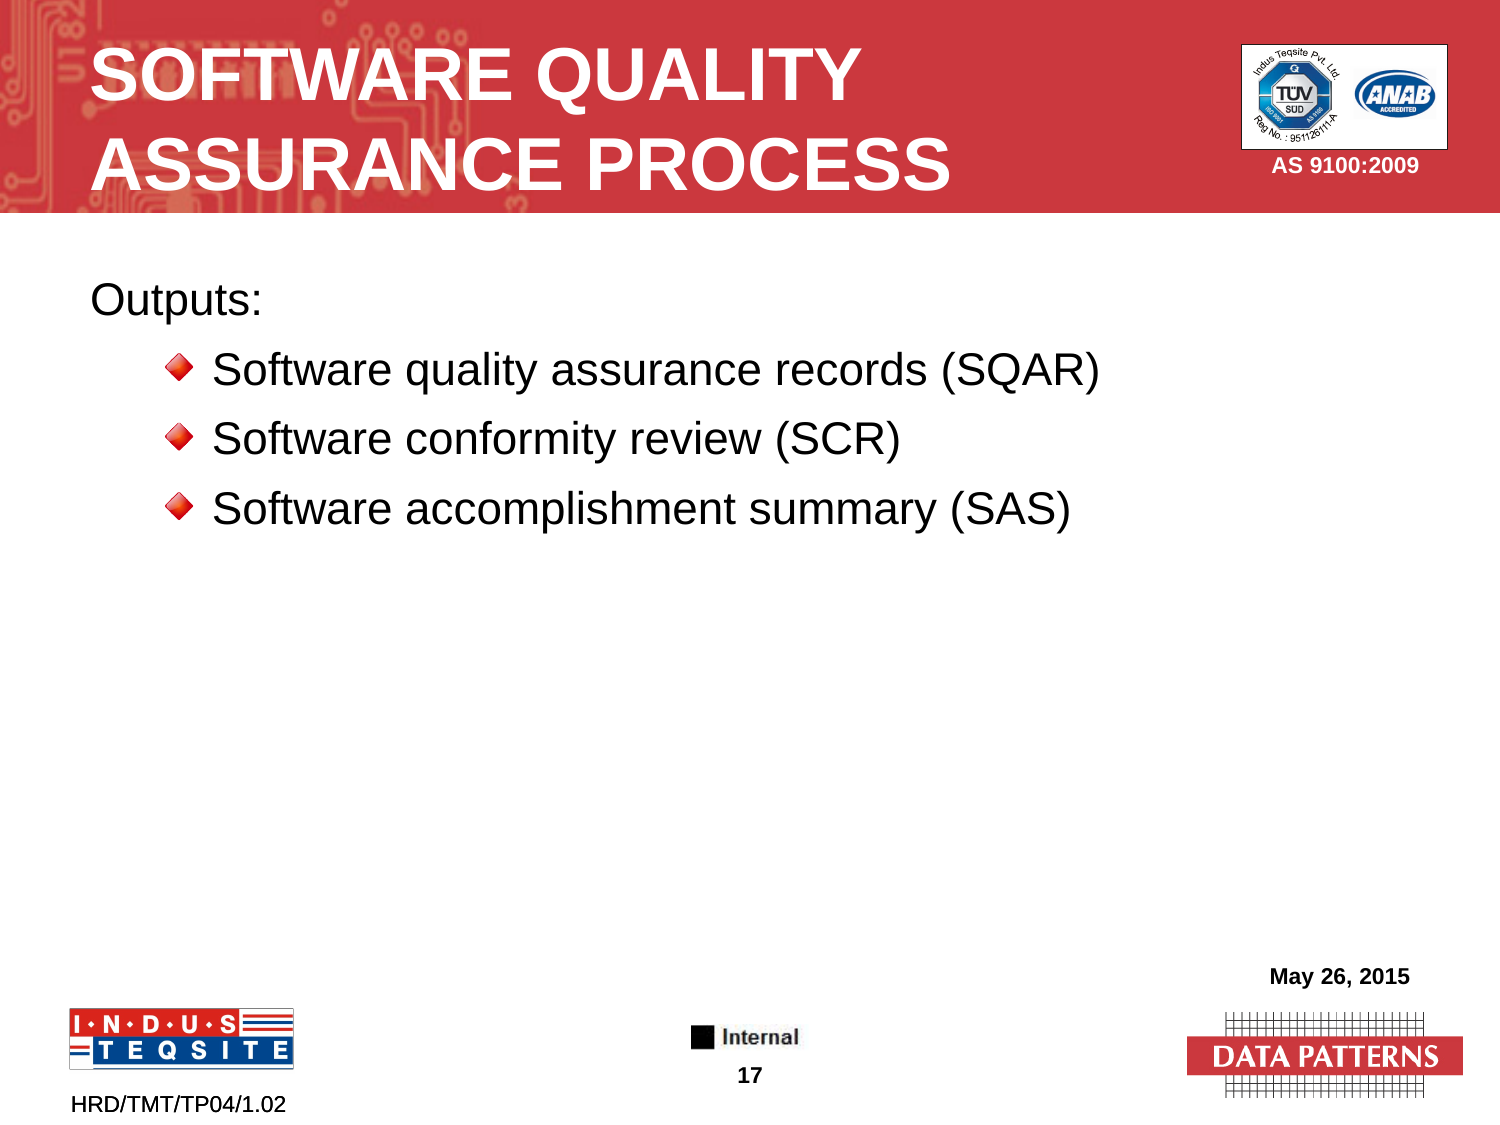

SOFTWARE QUALITY ASSURANCE PROCESS
Outputs:
Software quality assurance records (SQAR)
Software conformity review (SCR)
Software accomplishment summary (SAS)